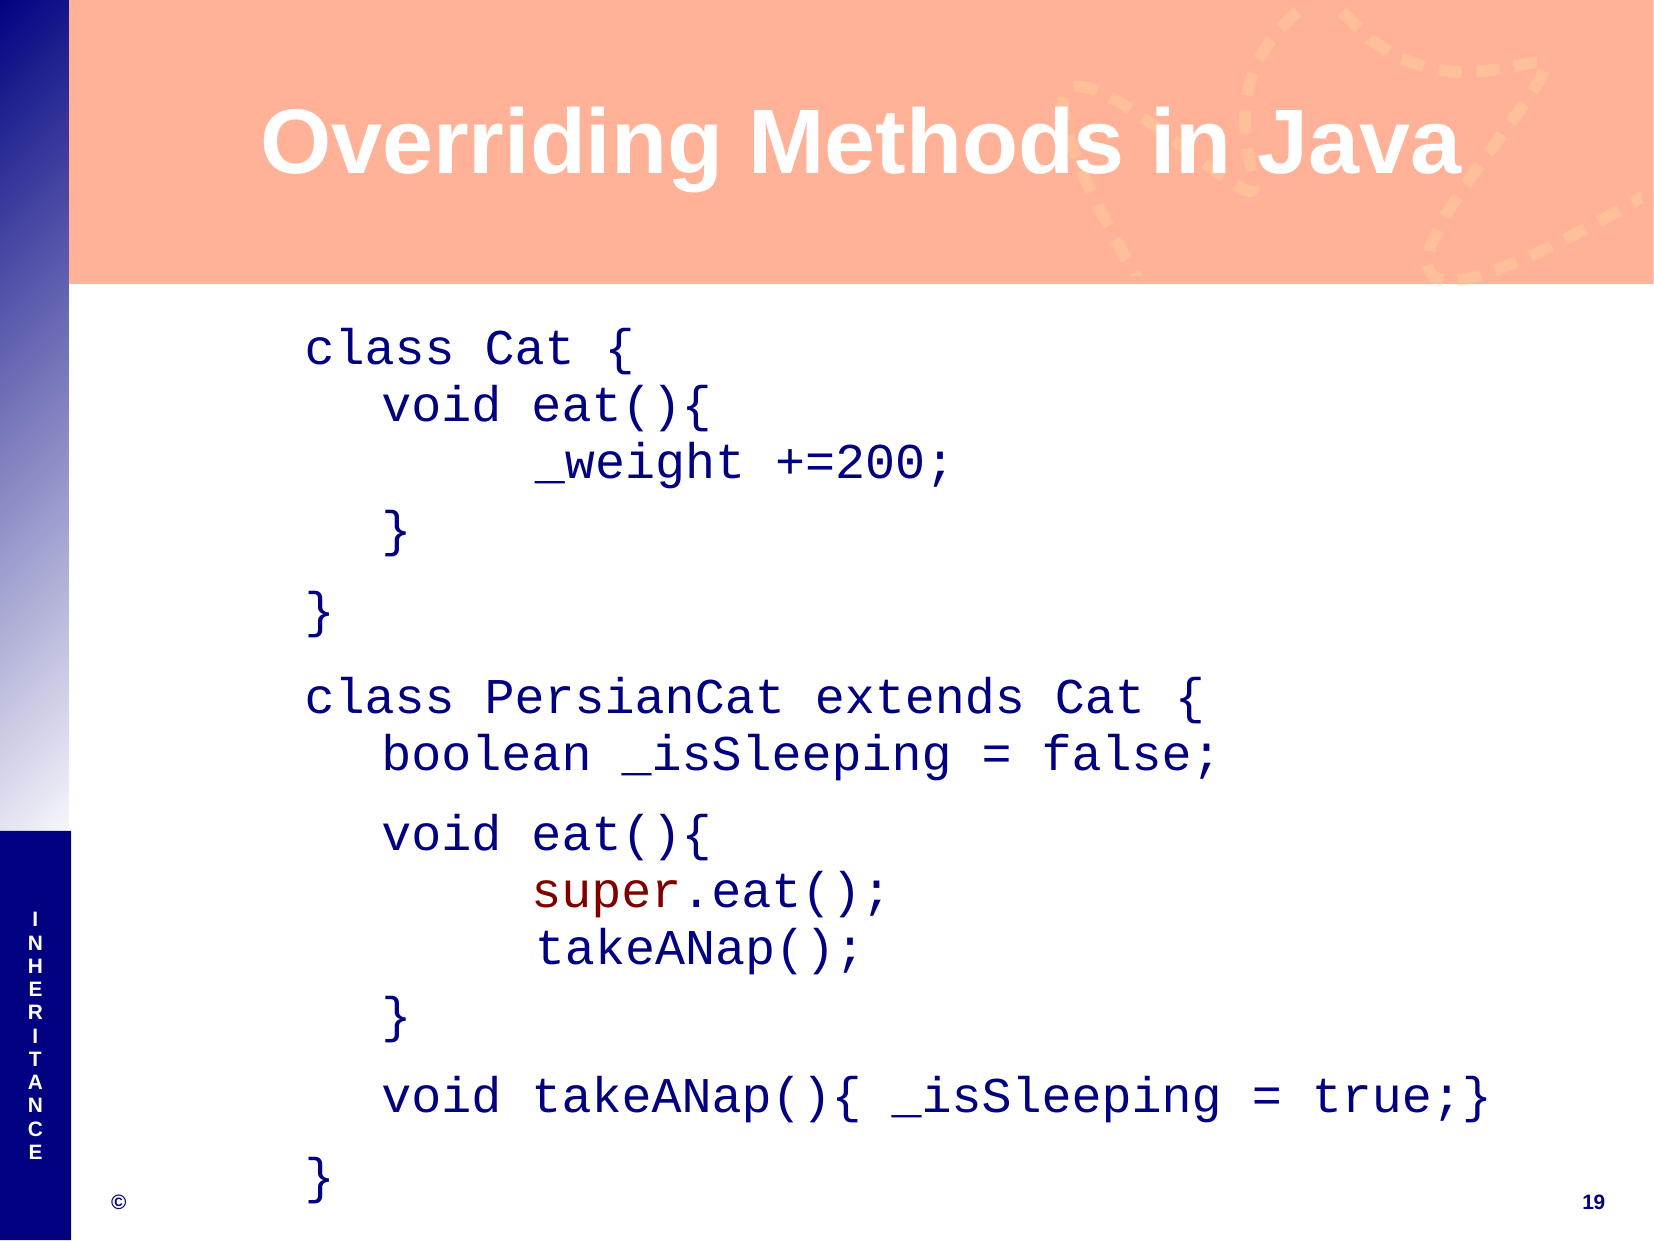

# Overriding Methods in Java
class Cat {
void eat(){
_weight +=200;
}
}
class PersianCat extends Cat {
boolean _isSleeping = false;
void eat(){
 super.eat();
takeANap();
}
void takeANap(){ _isSleeping = true;}
}
I
N
H
E
R
 I
T
A
N
C
E